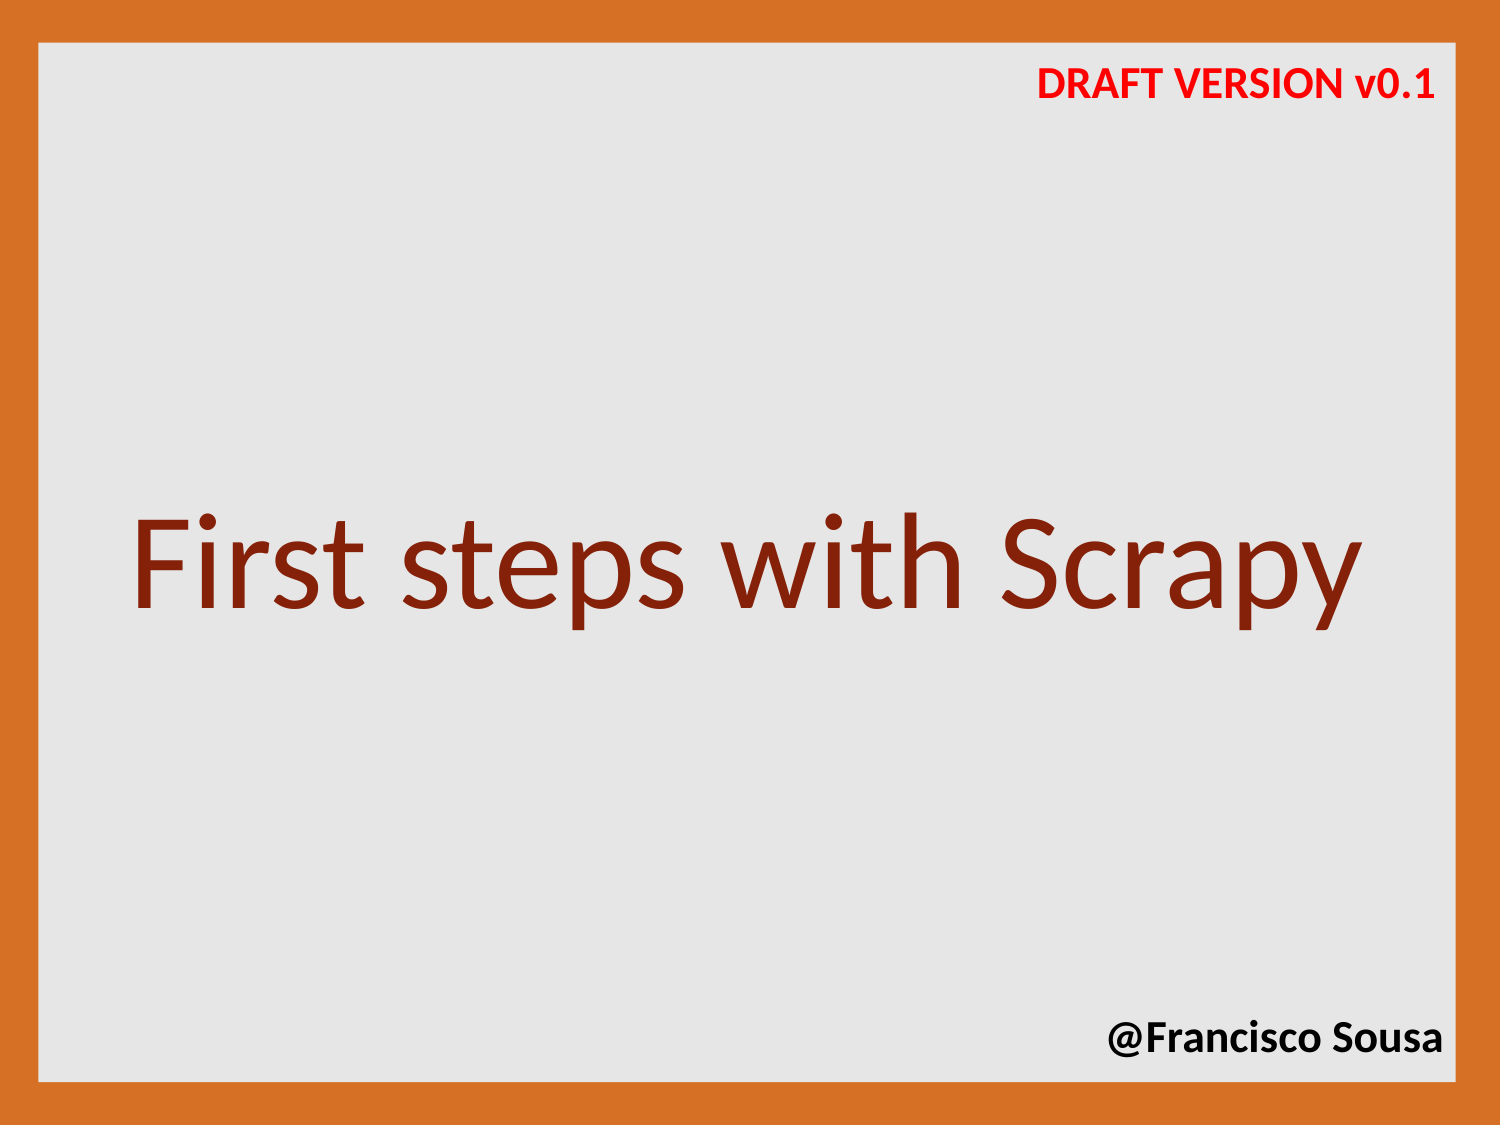

DRAFT VERSION v0.1
First steps with Scrapy
@Francisco Sousa